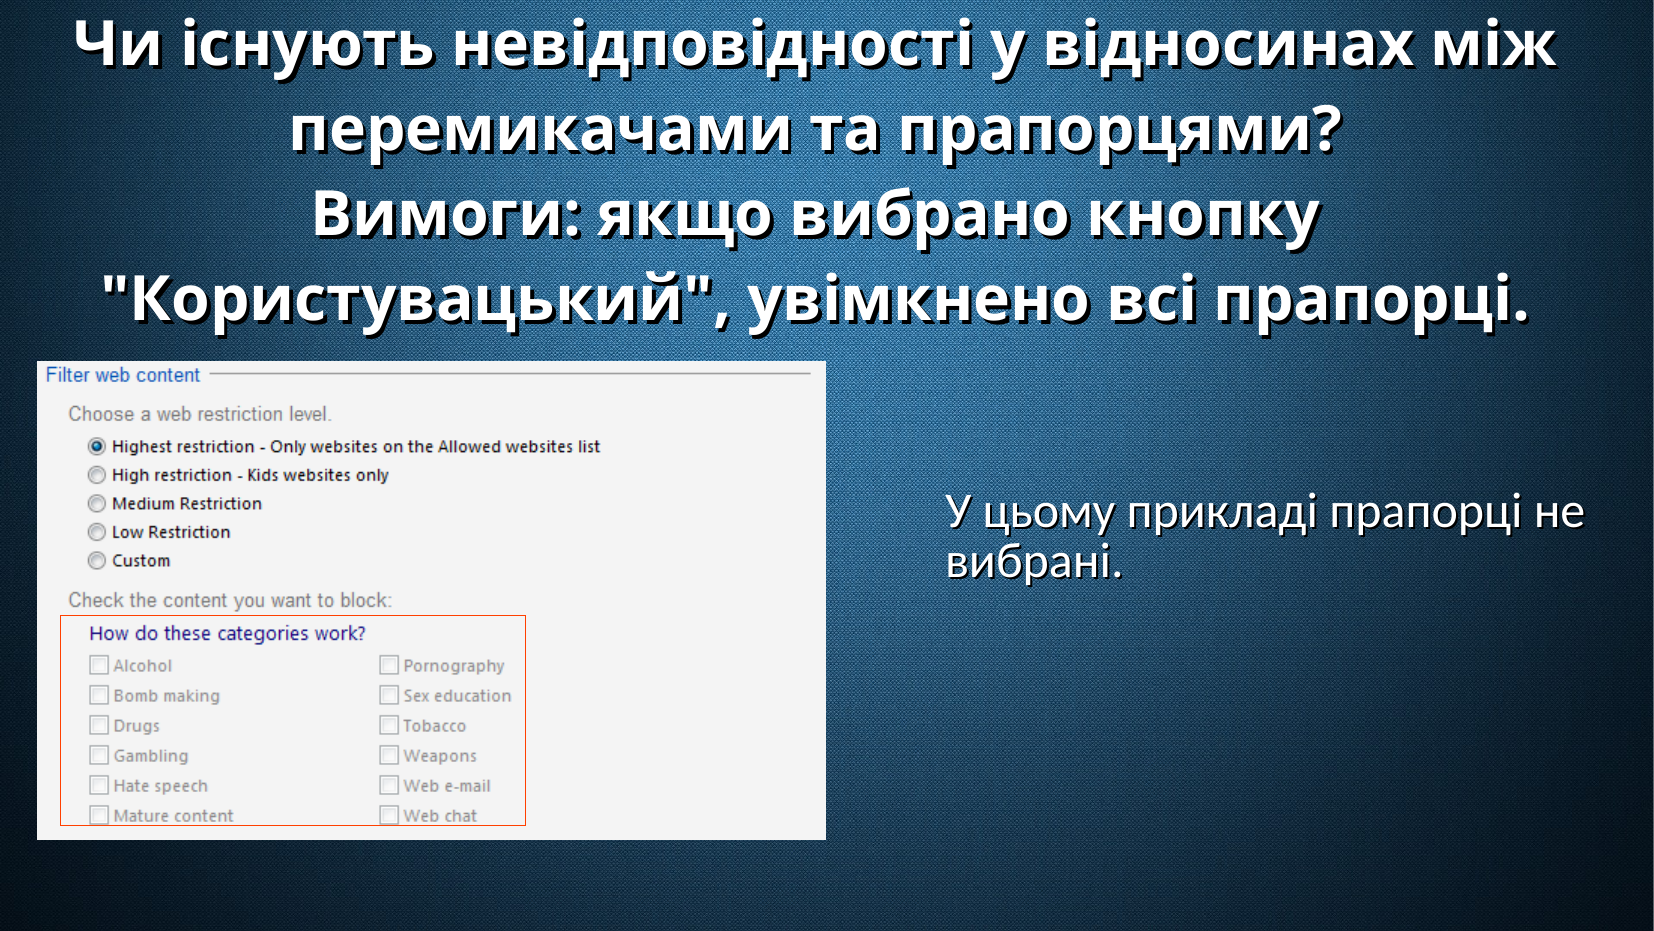

# Чи існують невідповідності у відносинах між перемикачами та прапорцями? Вимоги: якщо вибрано кнопку "Користувацький", увімкнено всі прапорці.
У цьому прикладі прапорці не вибрані.